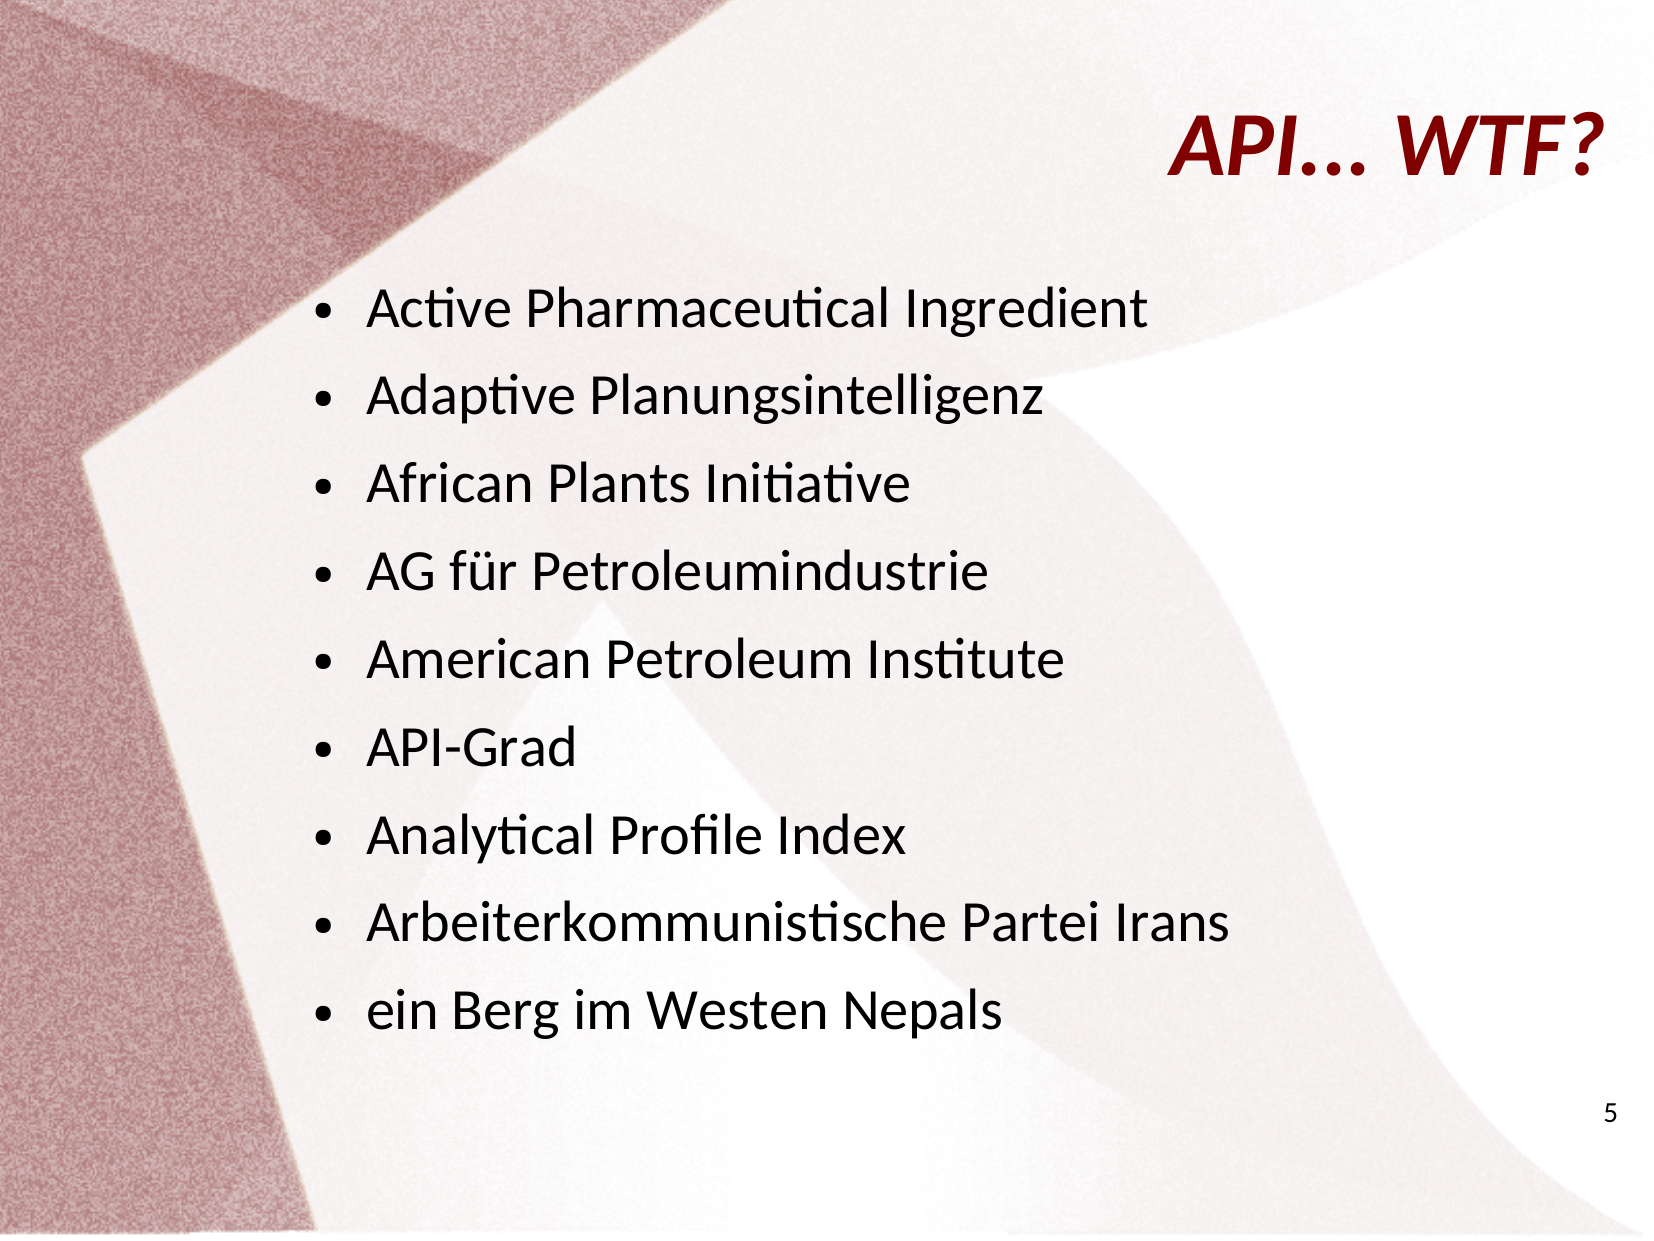

# API... WTF?
Active Pharmaceutical Ingredient
Adaptive Planungsintelligenz
African Plants Initiative
AG für Petroleumindustrie
American Petroleum Institute
API-Grad
Analytical Profile Index
Arbeiterkommunistische Partei Irans
ein Berg im Westen Nepals
5